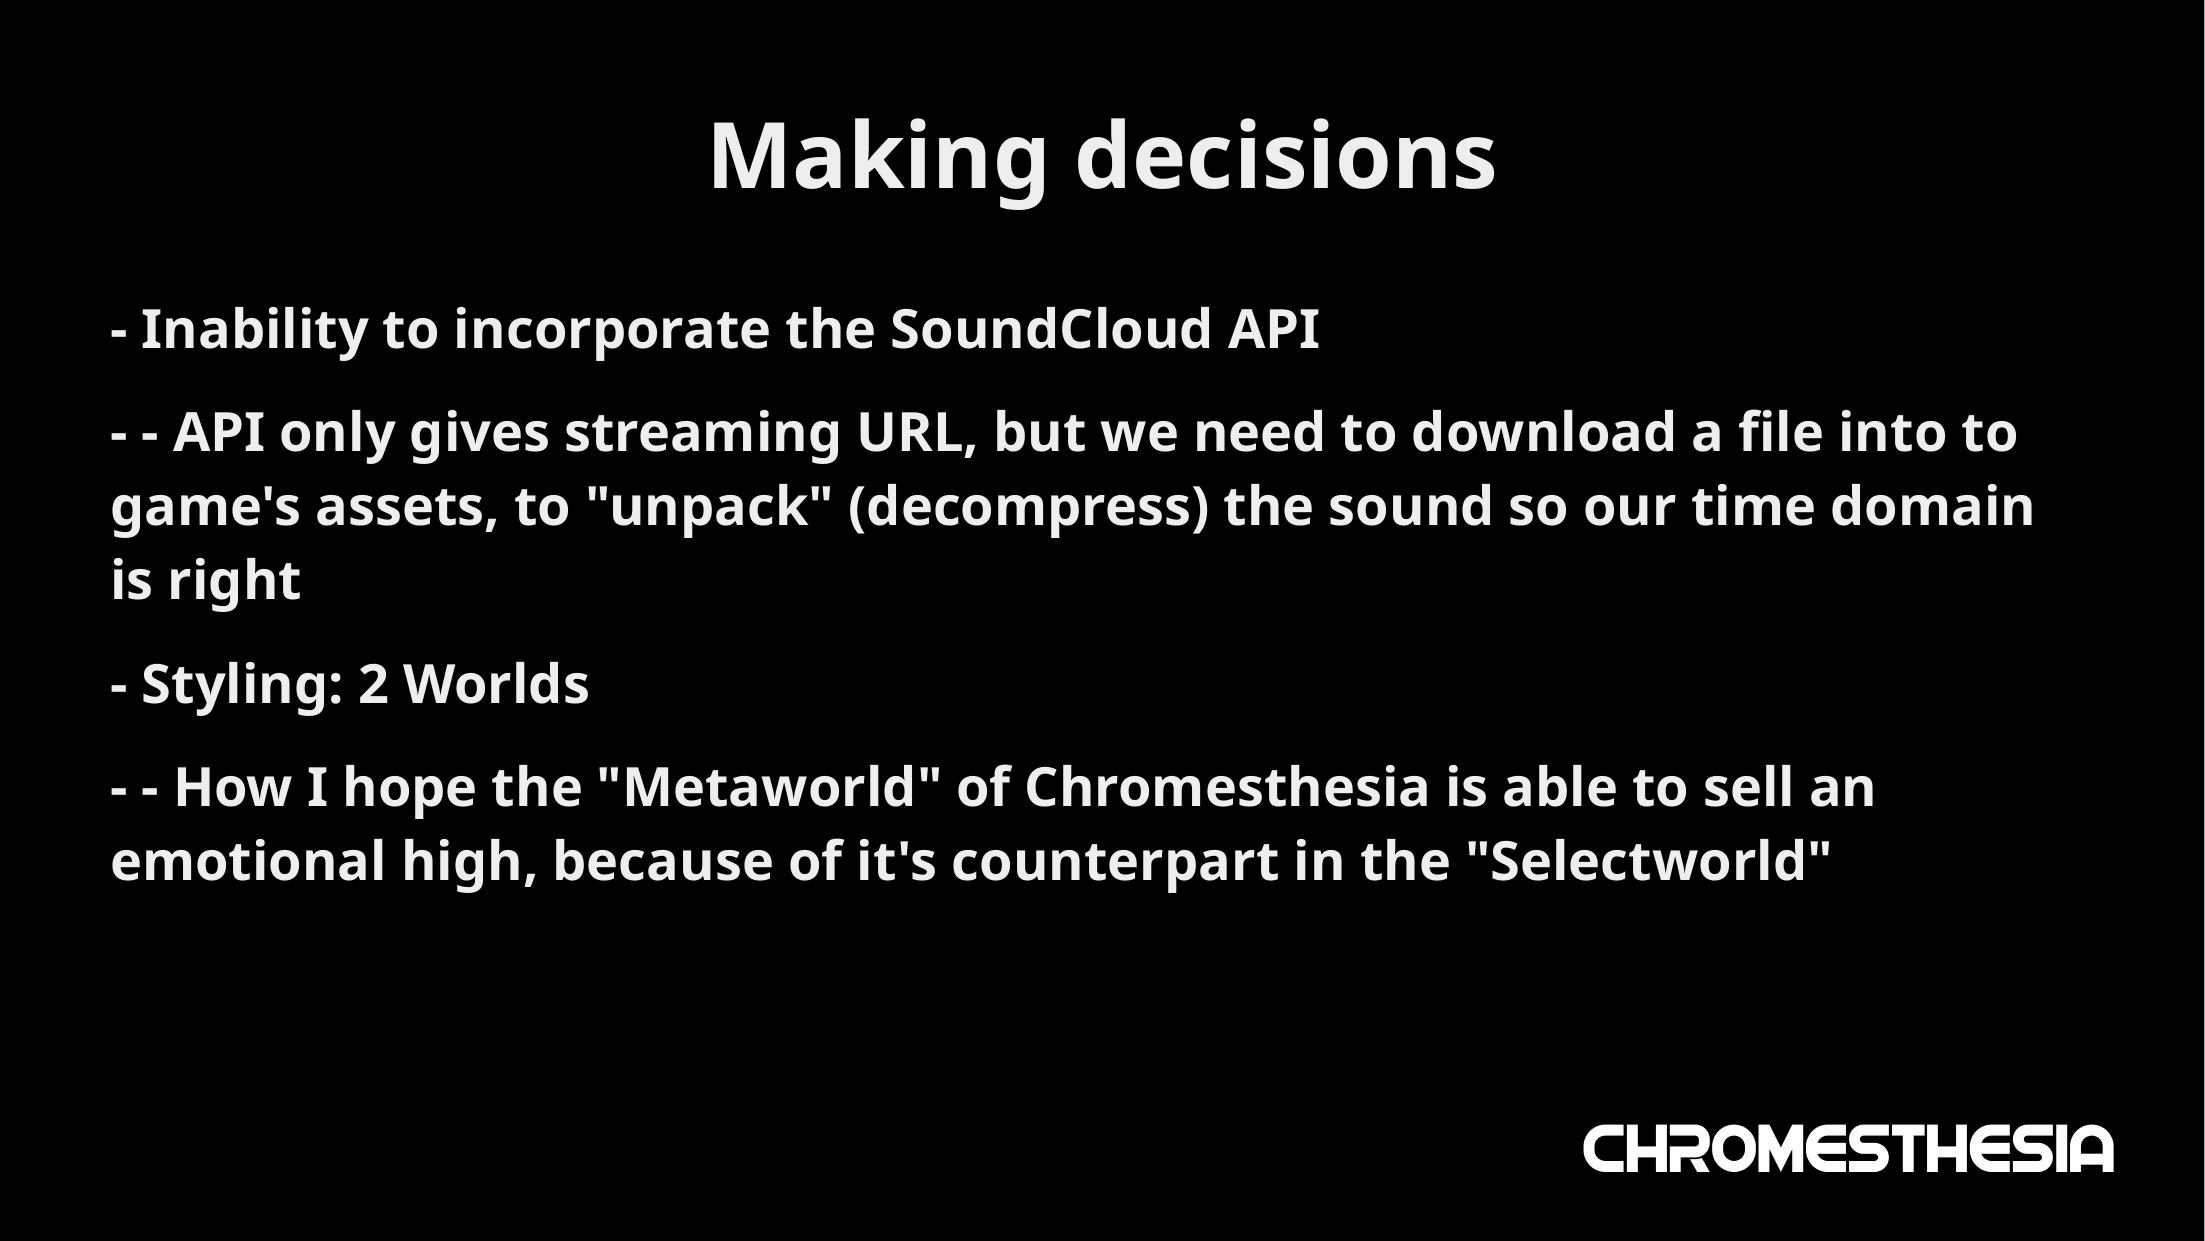

# Making decisions
- Inability to incorporate the SoundCloud API
- - API only gives streaming URL, but we need to download a file into to game's assets, to "unpack" (decompress) the sound so our time domain is right
- Styling: 2 Worlds
- - How I hope the "Metaworld" of Chromesthesia is able to sell an emotional high, because of it's counterpart in the "Selectworld"